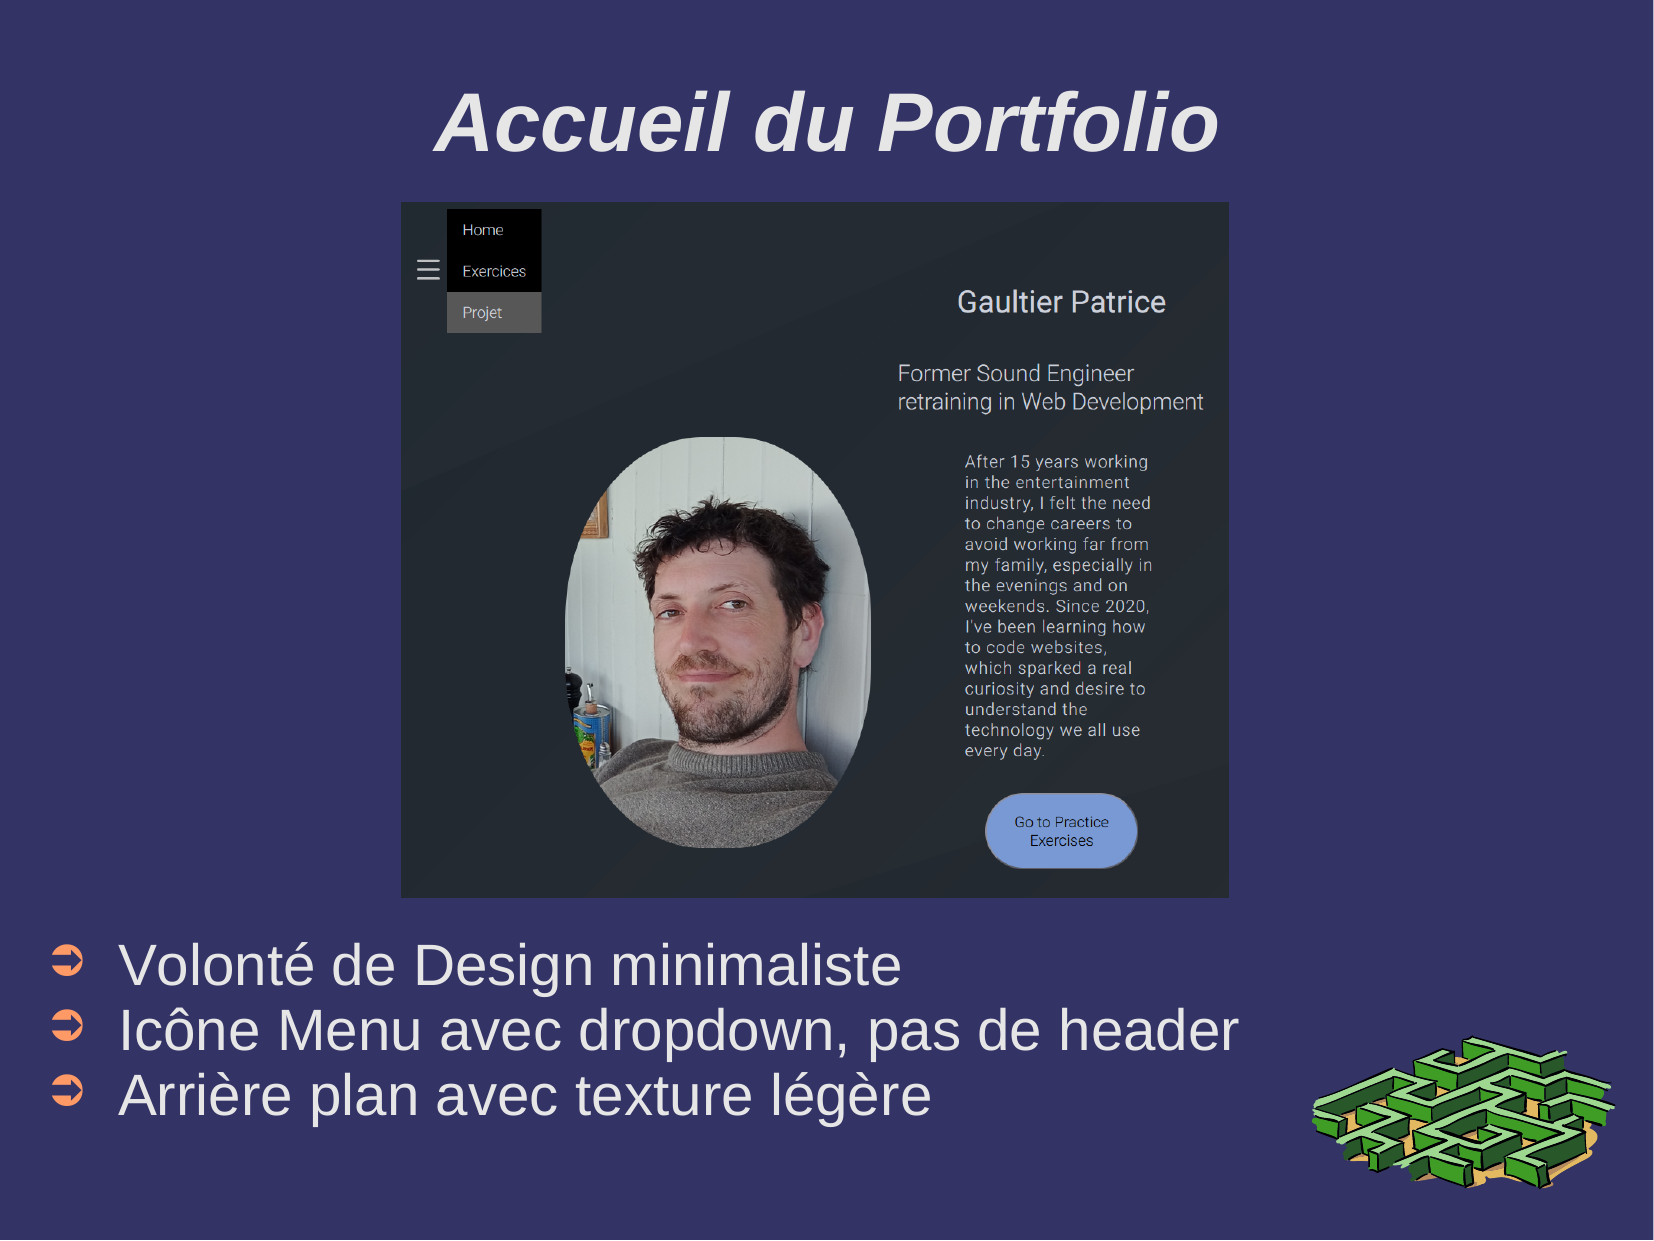

# Accueil du Portfolio
Volonté de Design minimaliste
Icône Menu avec dropdown, pas de header
Arrière plan avec texture légère